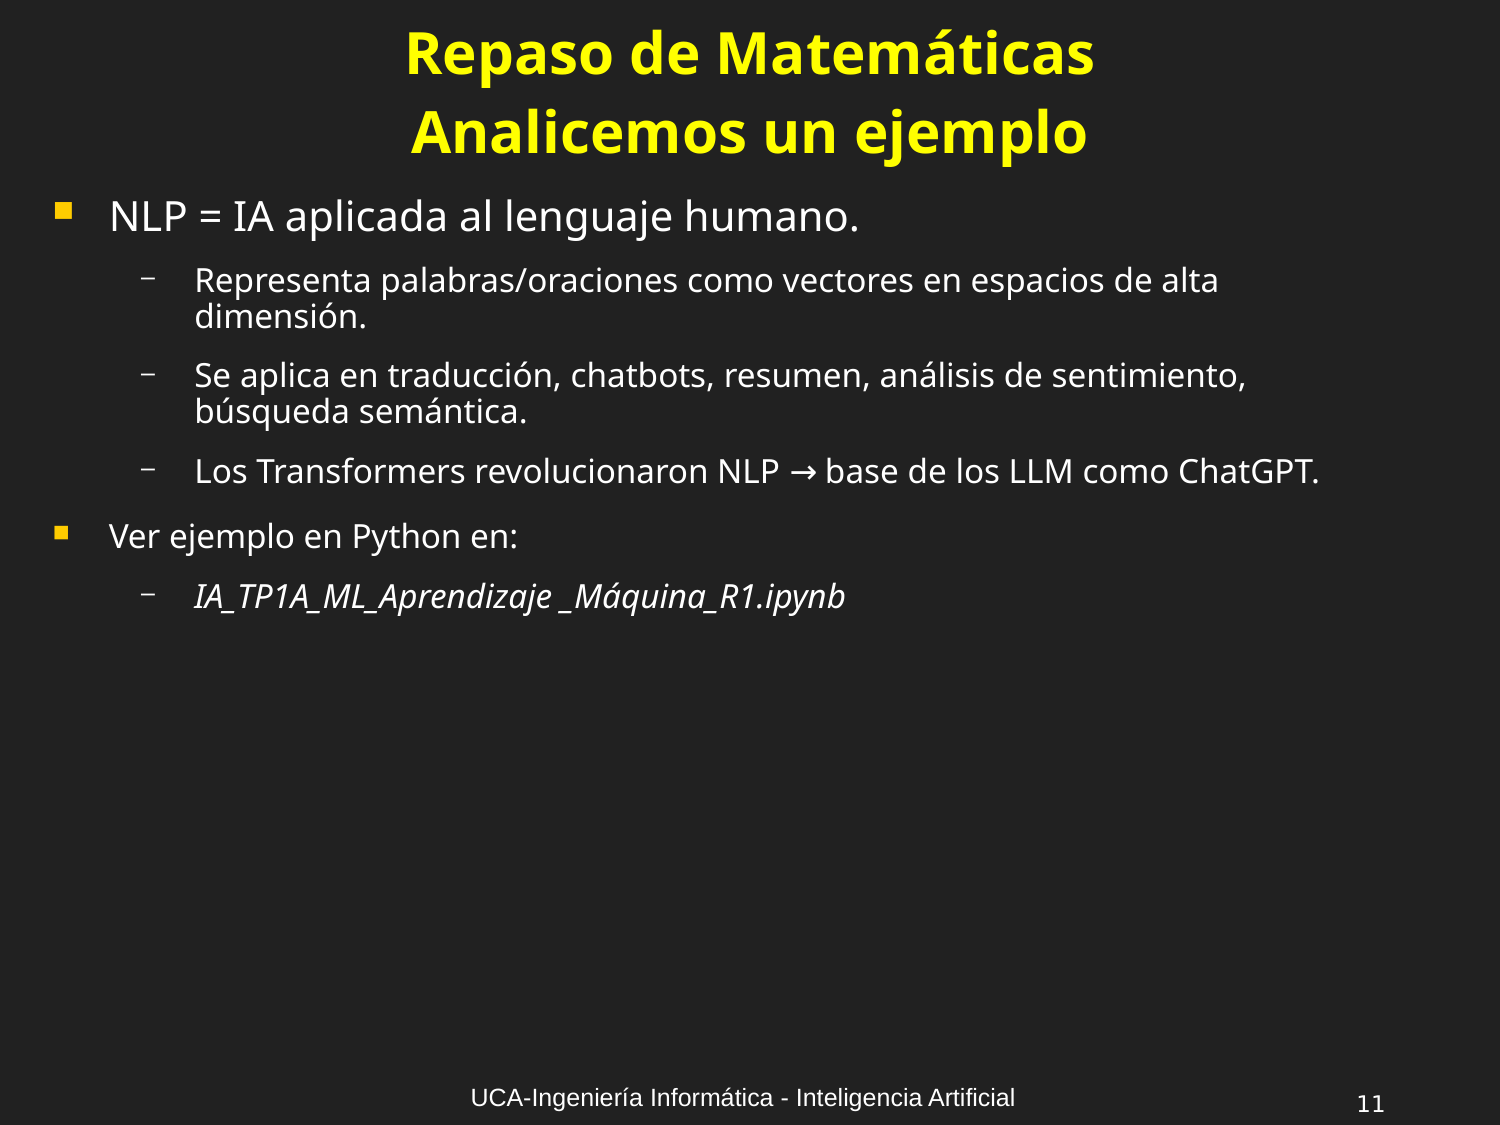

# Repaso de Matemáticas Analicemos un ejemplo
NLP = IA aplicada al lenguaje humano.
Representa palabras/oraciones como vectores en espacios de alta dimensión.
Se aplica en traducción, chatbots, resumen, análisis de sentimiento, búsqueda semántica.
Los Transformers revolucionaron NLP → base de los LLM como ChatGPT.
Ver ejemplo en Python en:
IA_TP1A_ML_Aprendizaje _Máquina_R1.ipynb